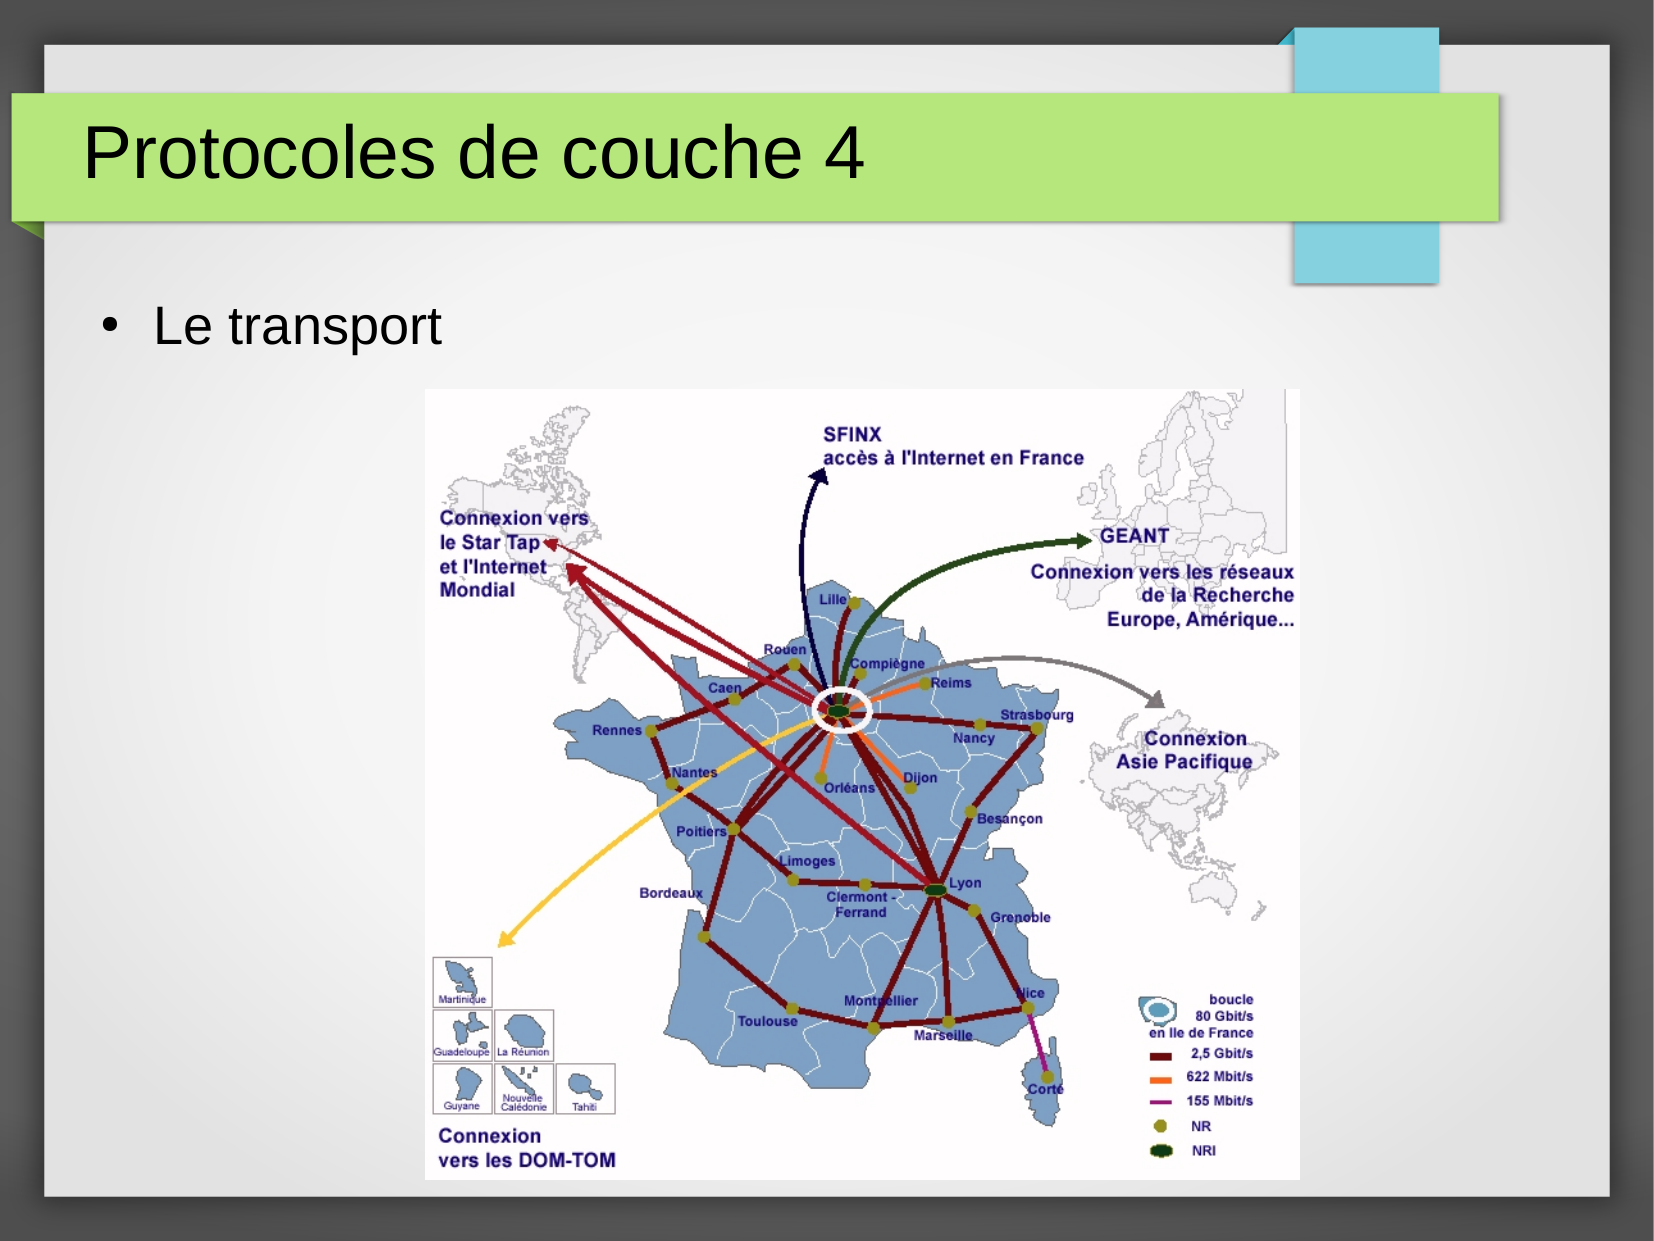

# Protocoles de couche 4
Le transport